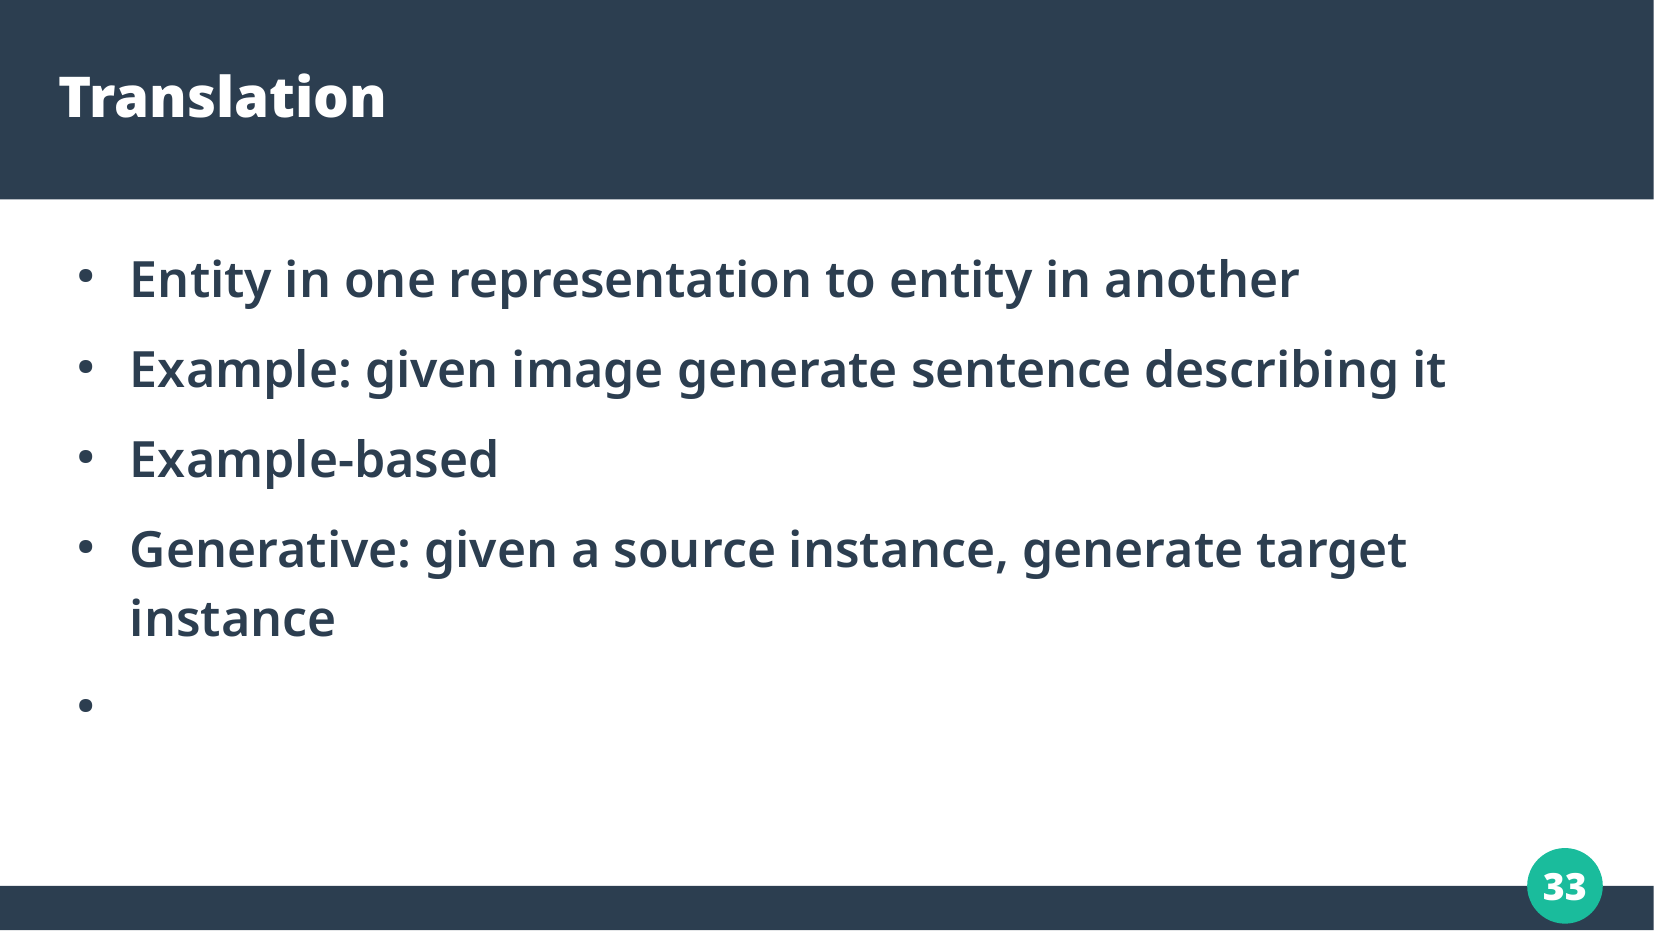

# Translation
Entity in one representation to entity in another
Example: given image generate sentence describing it
Example-based
Generative: given a source instance, generate target instance